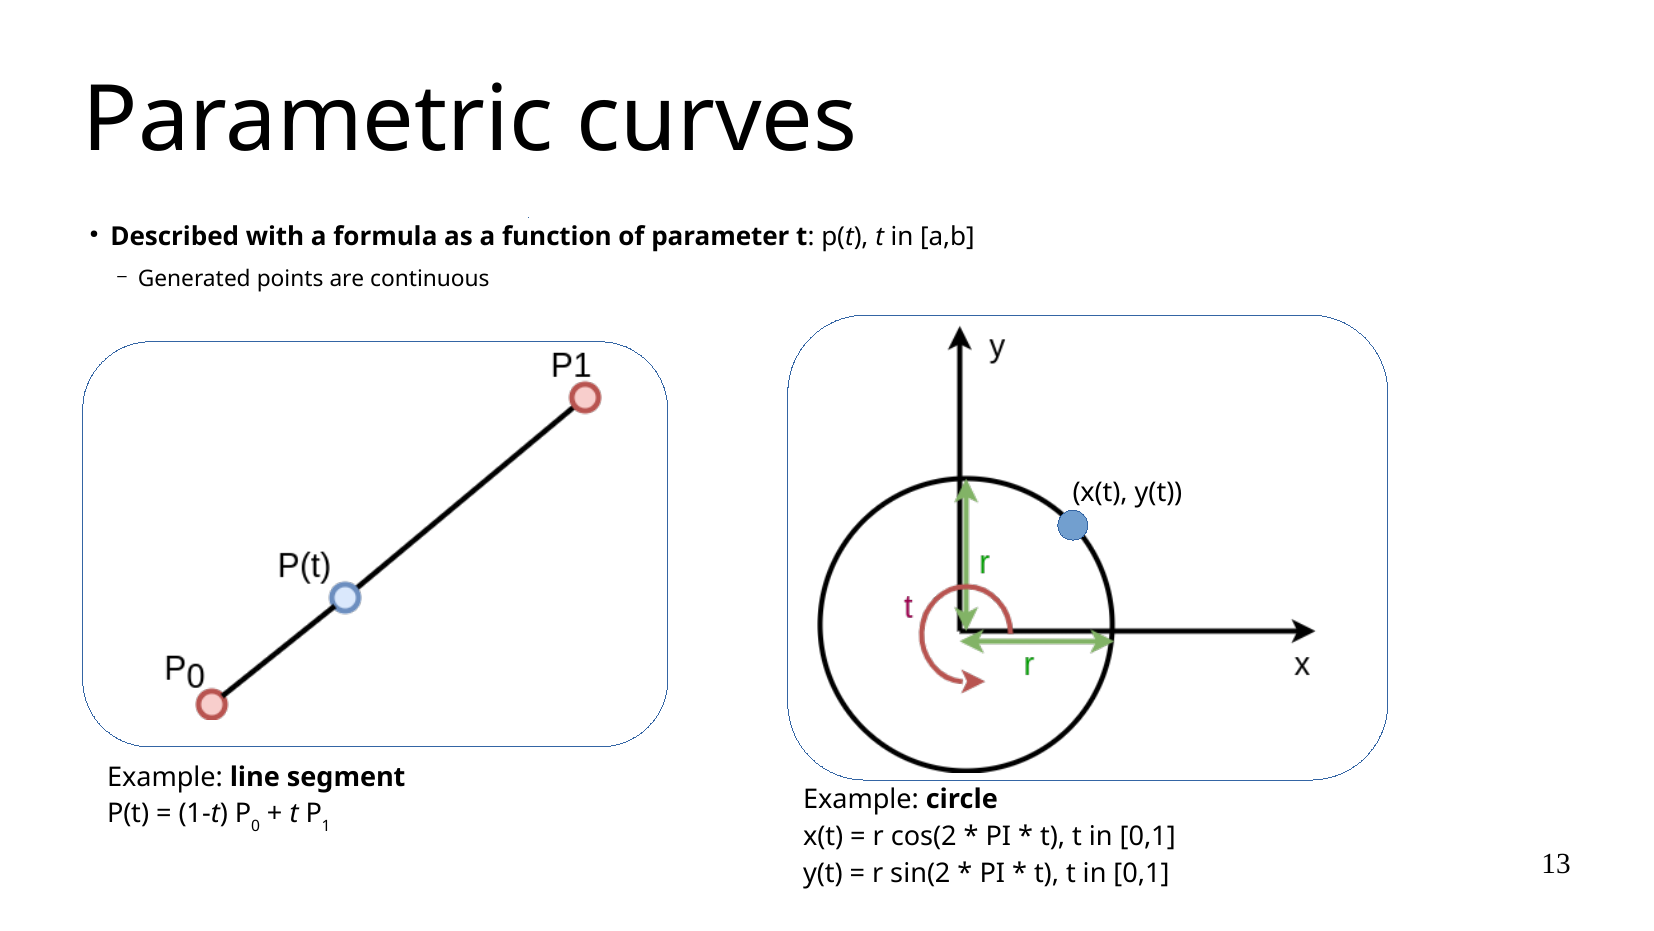

# Parametric curves
Described with a formula as a function of parameter t: p(t), t in [a,b]
Generated points are continuous
(x(t), y(t))
Example: line segment
P(t) = (1-t) P0 + t P1
Example: circle
x(t) = r cos(2 * PI * t), t in [0,1]
y(t) = r sin(2 * PI * t), t in [0,1]
13